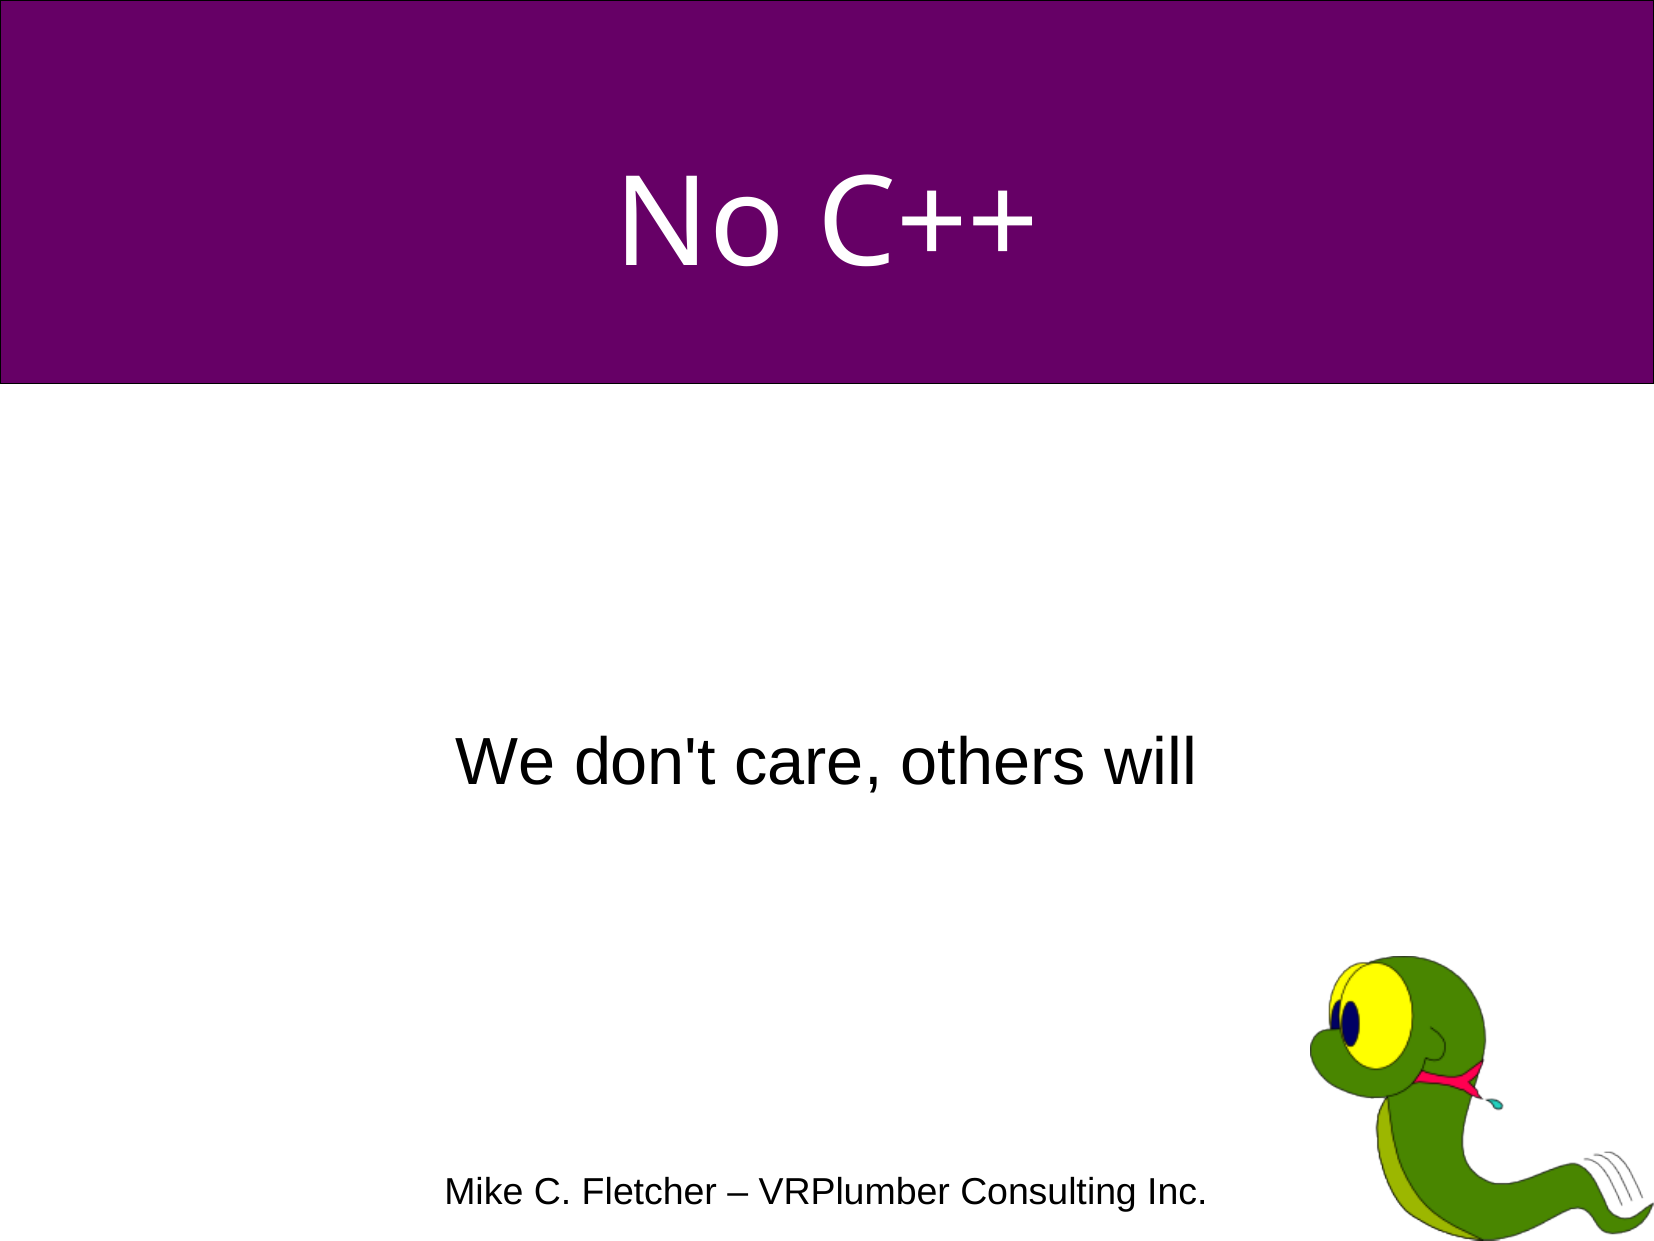

# No C++
We don't care, others will